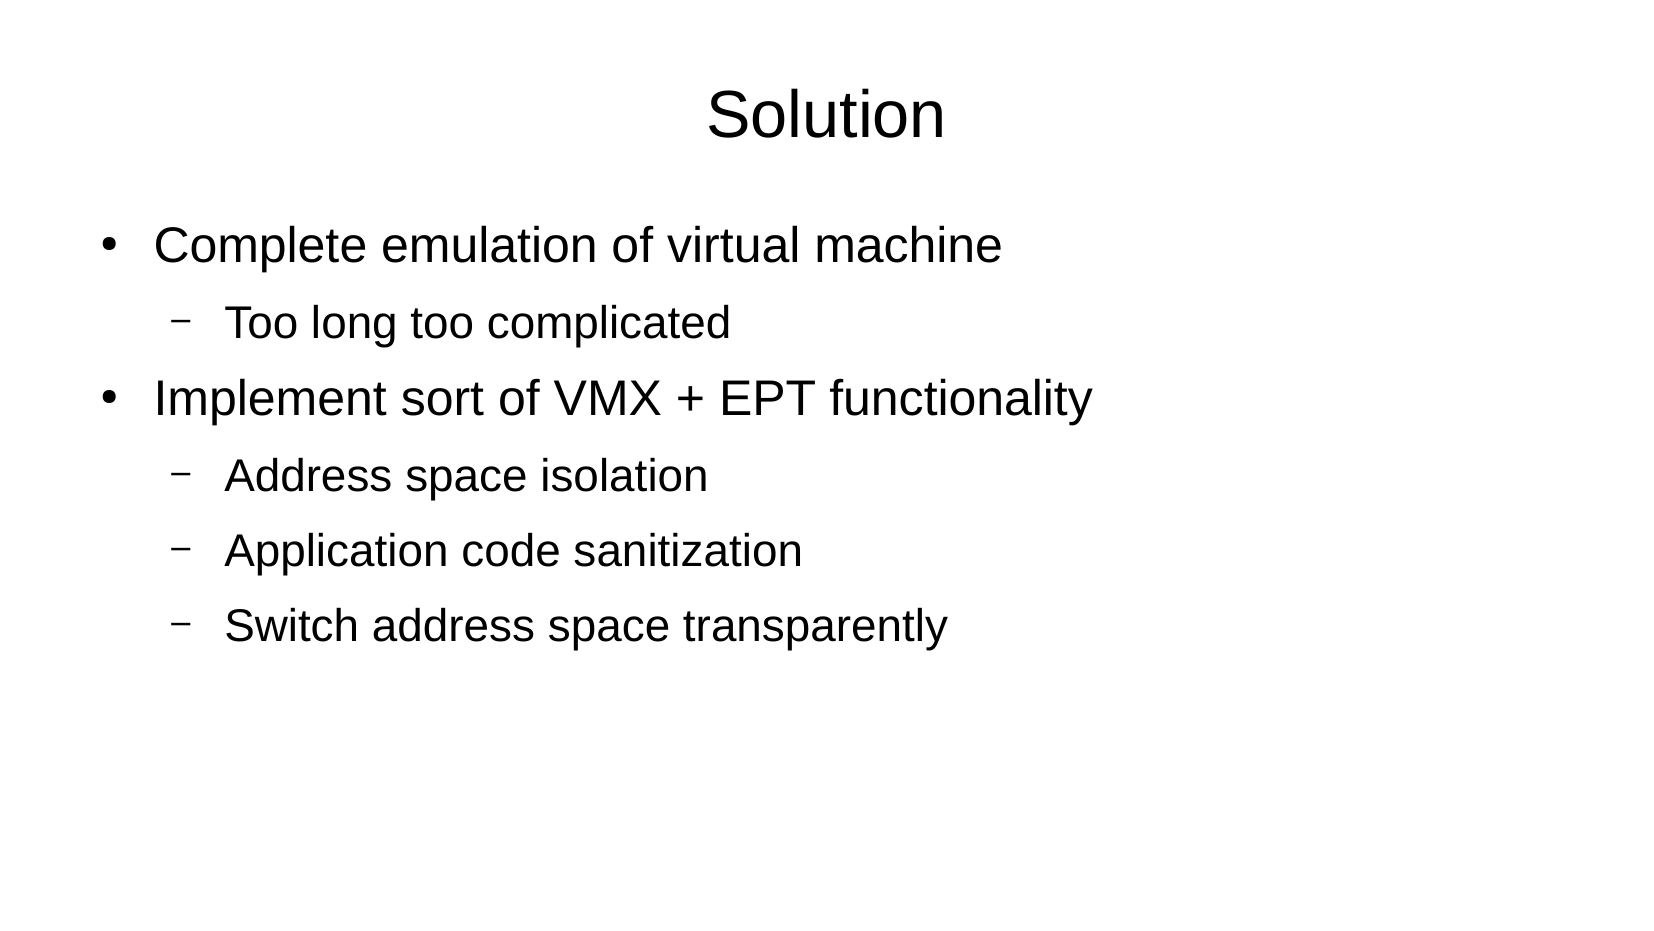

# Solution
Complete emulation of virtual machine
Too long too complicated
Implement sort of VMX + EPT functionality
Address space isolation
Application code sanitization
Switch address space transparently